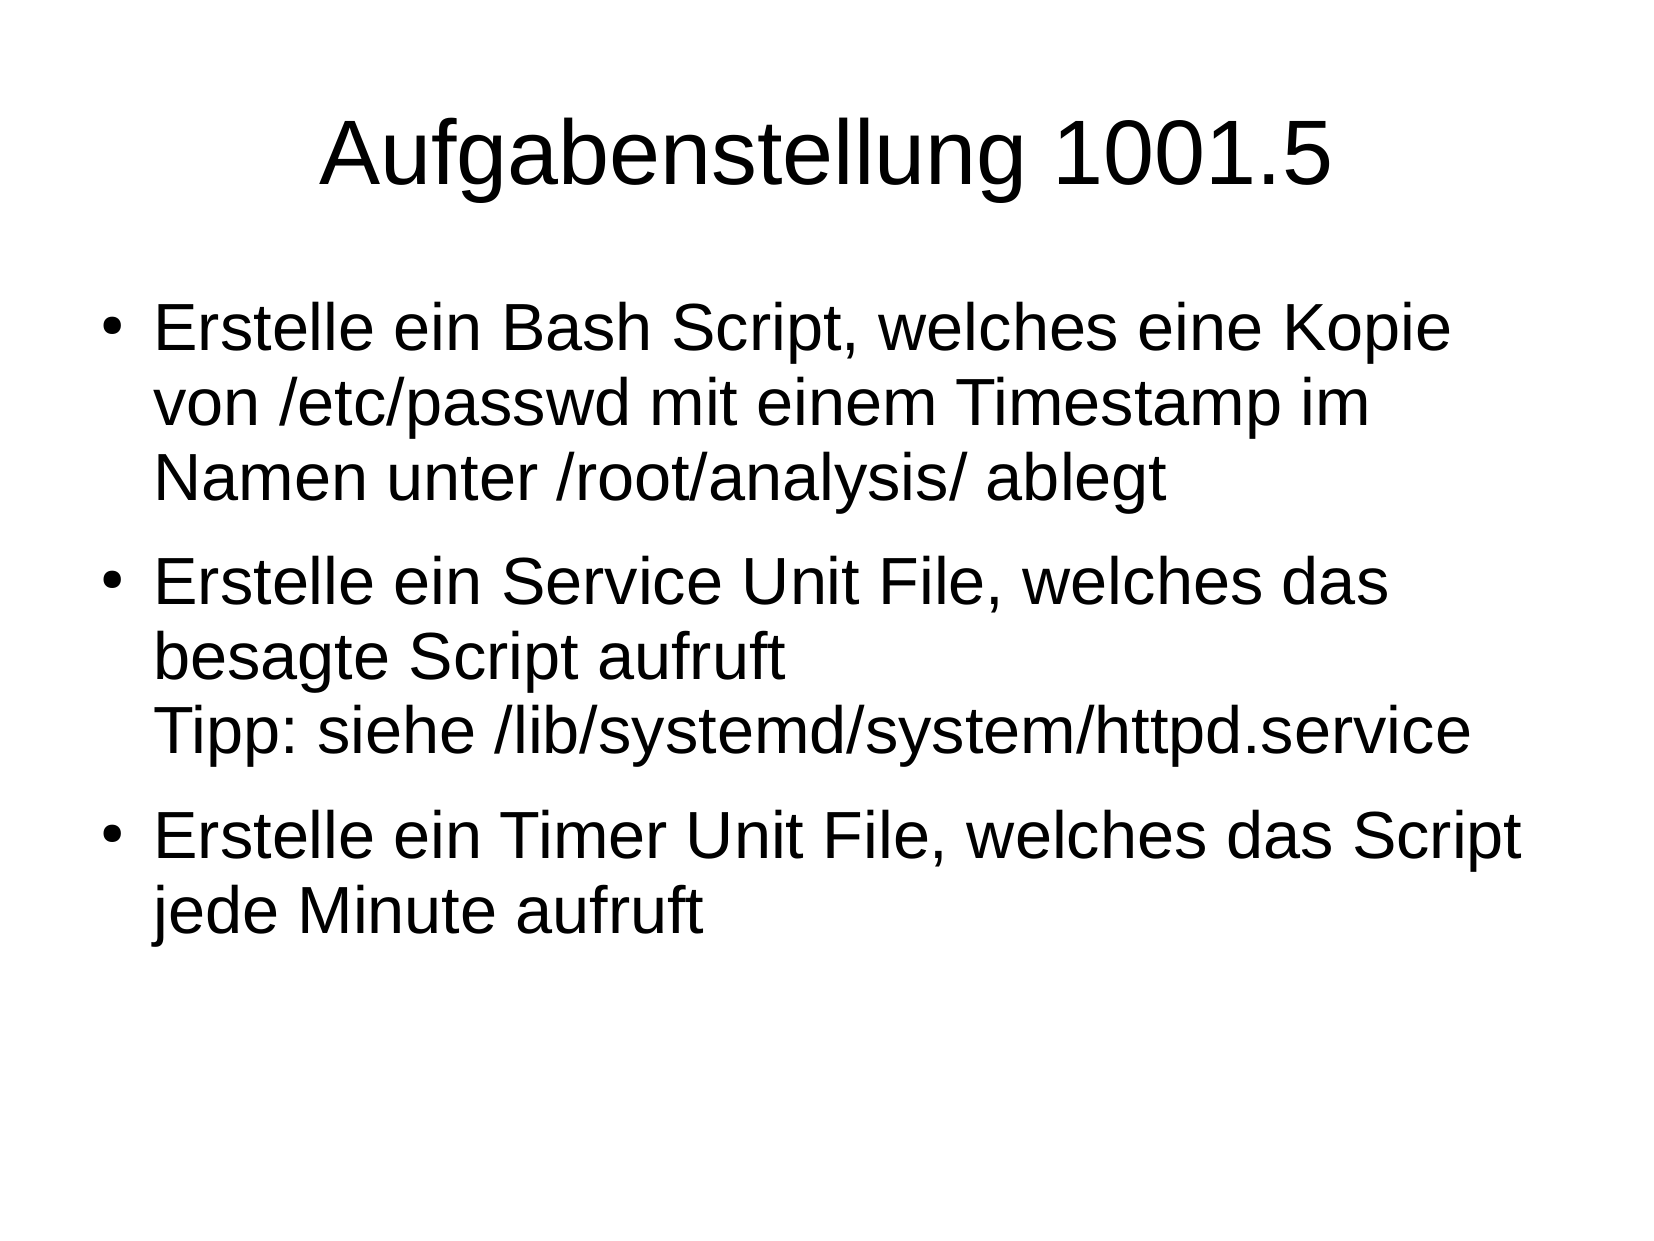

# Aufgabenstellung 1001.5
Erstelle ein Bash Script, welches eine Kopie von /etc/passwd mit einem Timestamp im Namen unter /root/analysis/ ablegt
Erstelle ein Service Unit File, welches das besagte Script aufruft
Tipp: siehe /lib/systemd/system/httpd.service
Erstelle ein Timer Unit File, welches das Script jede Minute aufruft